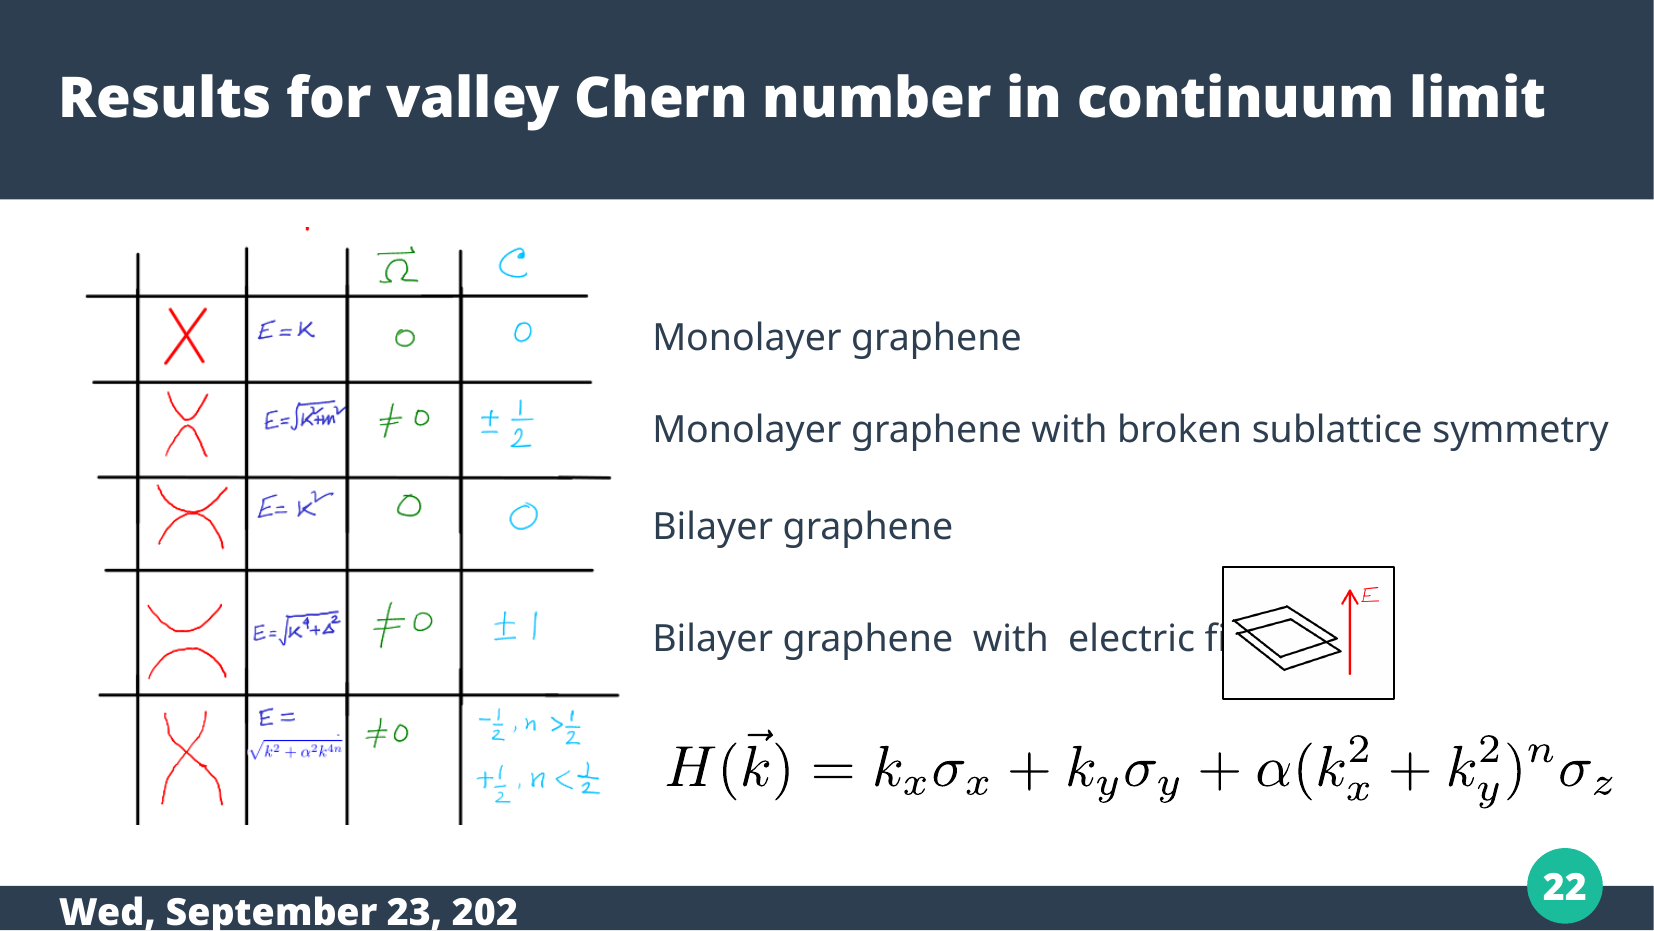

# Results for valley Chern number in continuum limit
Monolayer graphene
Monolayer graphene with broken sublattice symmetry
Bilayer graphene
Bilayer graphene with electric field